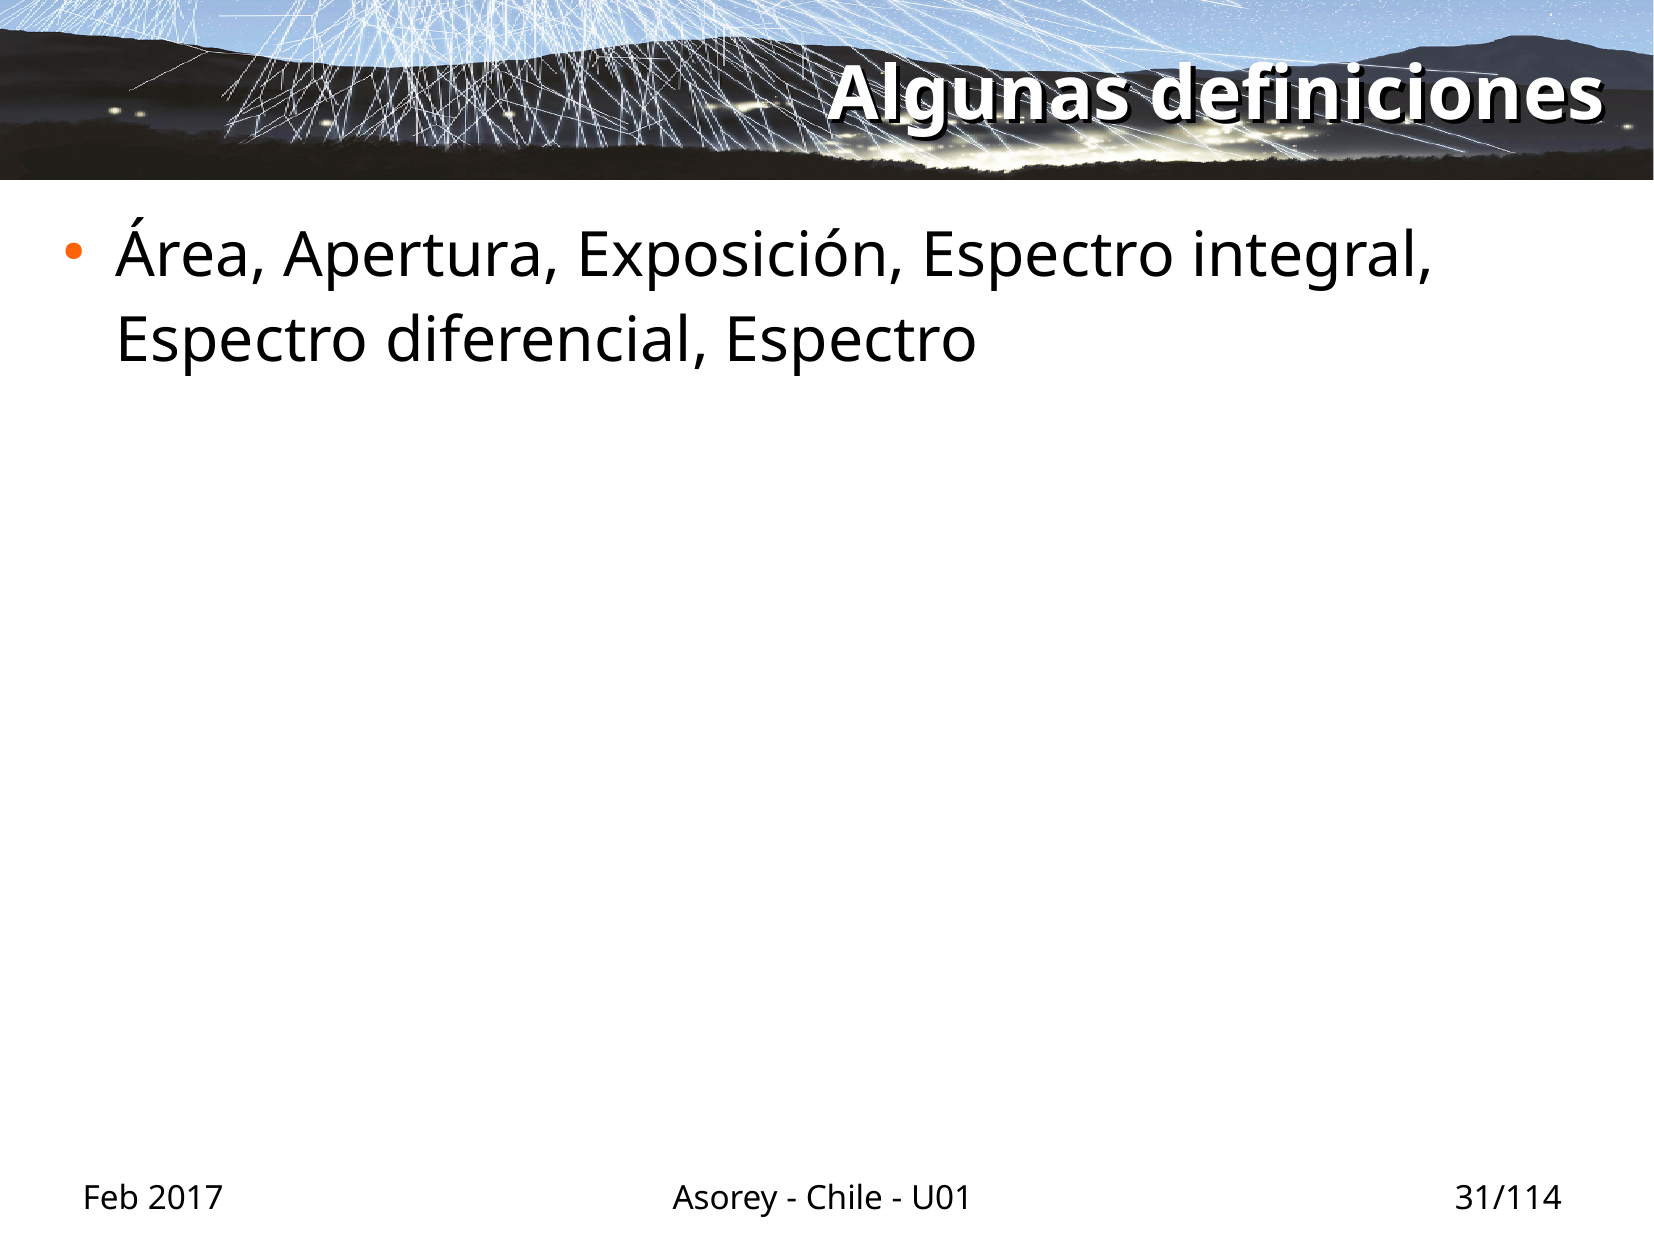

# Algunas definiciones
Área, Apertura, Exposición, Espectro integral, Espectro diferencial, Espectro
Feb 2017
Asorey - Chile - U01
31